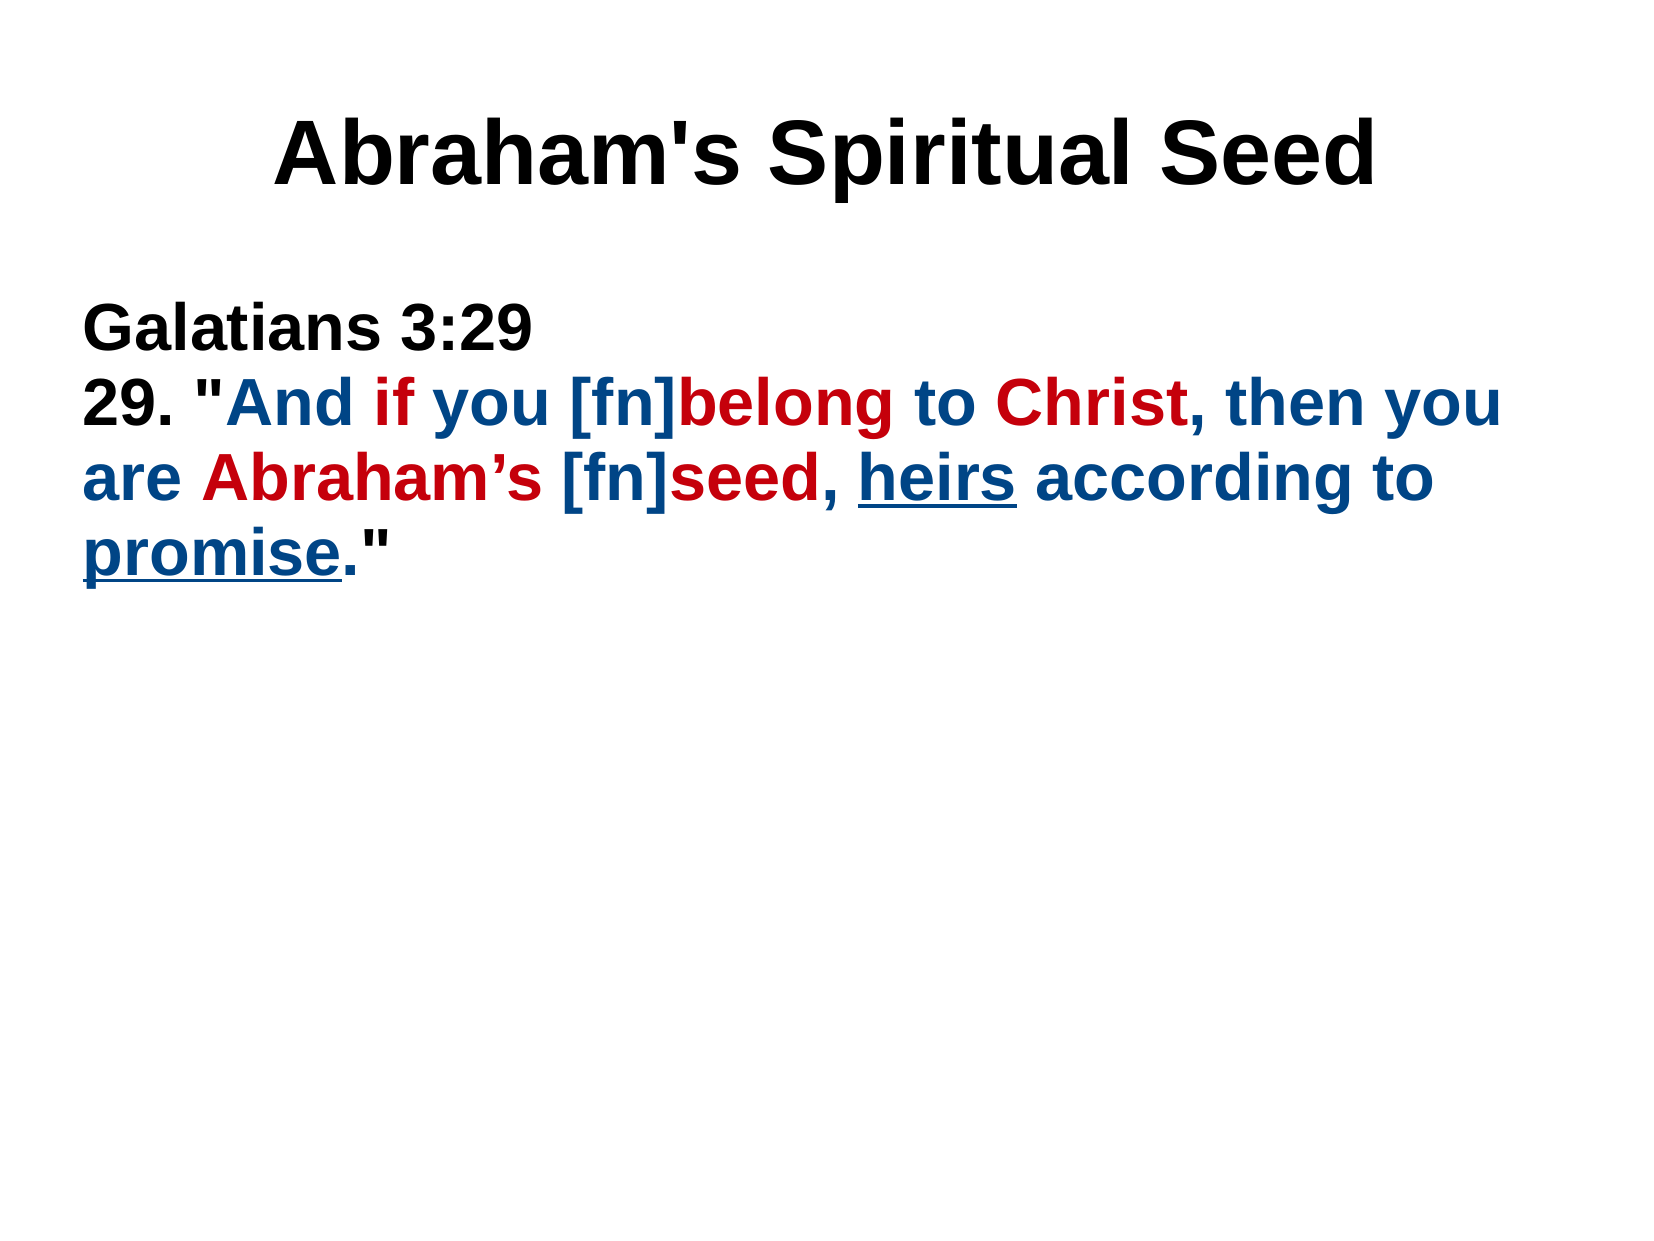

# Abraham's Spiritual Seed
Galatians 3:29
29. "And if you [fn]belong to Christ, then you are Abraham’s [fn]seed, heirs according to promise."